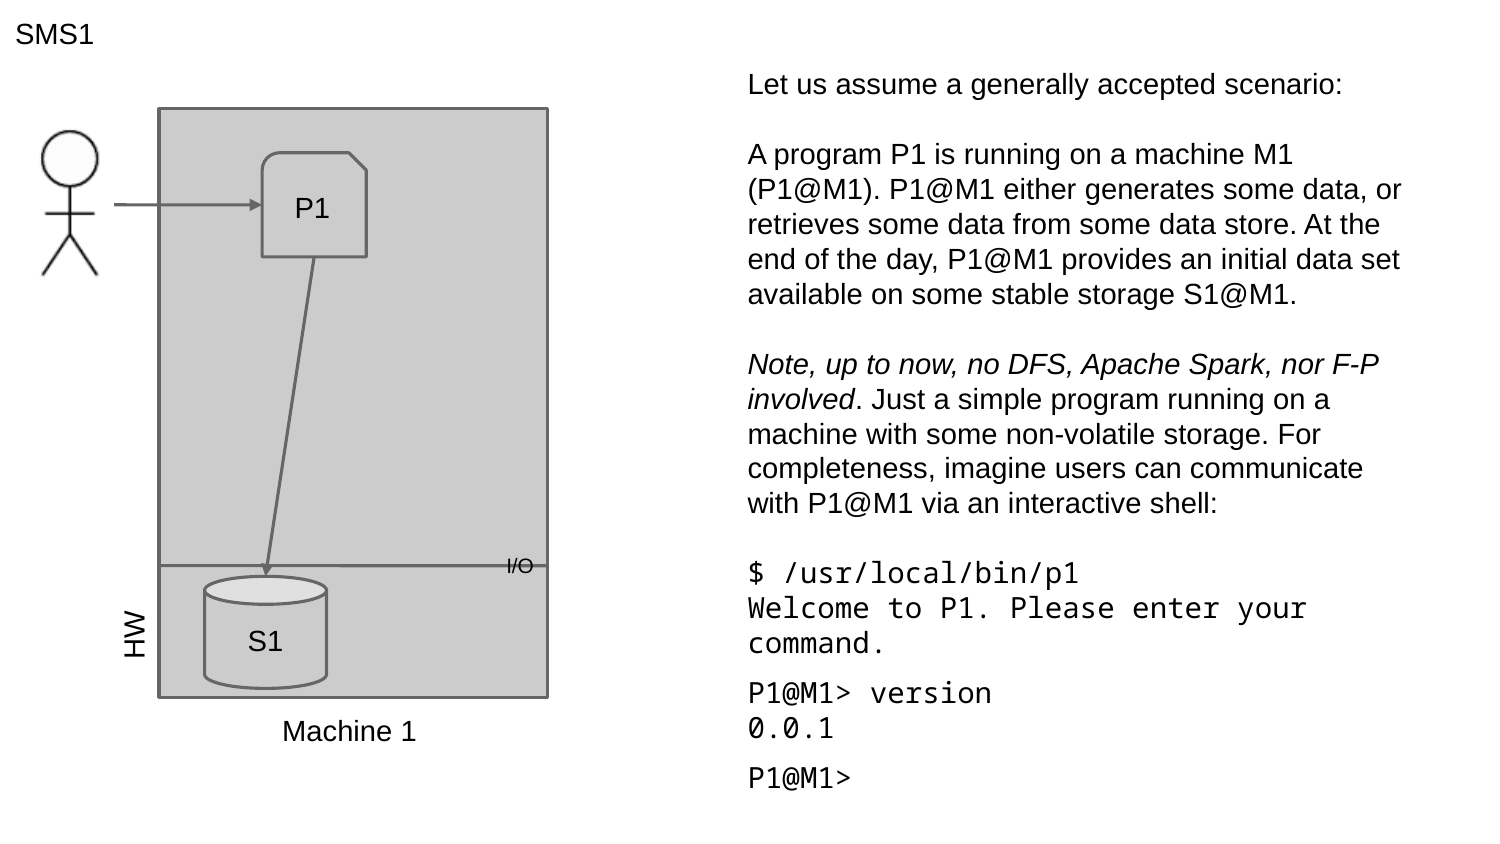

SMS1
Let us assume a generally accepted scenario:
A program P1 is running on a machine M1 (P1@M1). P1@M1 either generates some data, or retrieves some data from some data store. At the end of the day, P1@M1 provides an initial data set available on some stable storage S1@M1.
Note, up to now, no DFS, Apache Spark, nor F-P involved. Just a simple program running on a machine with some non-volatile storage. For completeness, imagine users can communicate with P1@M1 via an interactive shell:
$ /usr/local/bin/p1
Welcome to P1. Please enter your command.
P1@M1> version
0.0.1
P1@M1>
Machine 1
P1
I/O
S1
HW